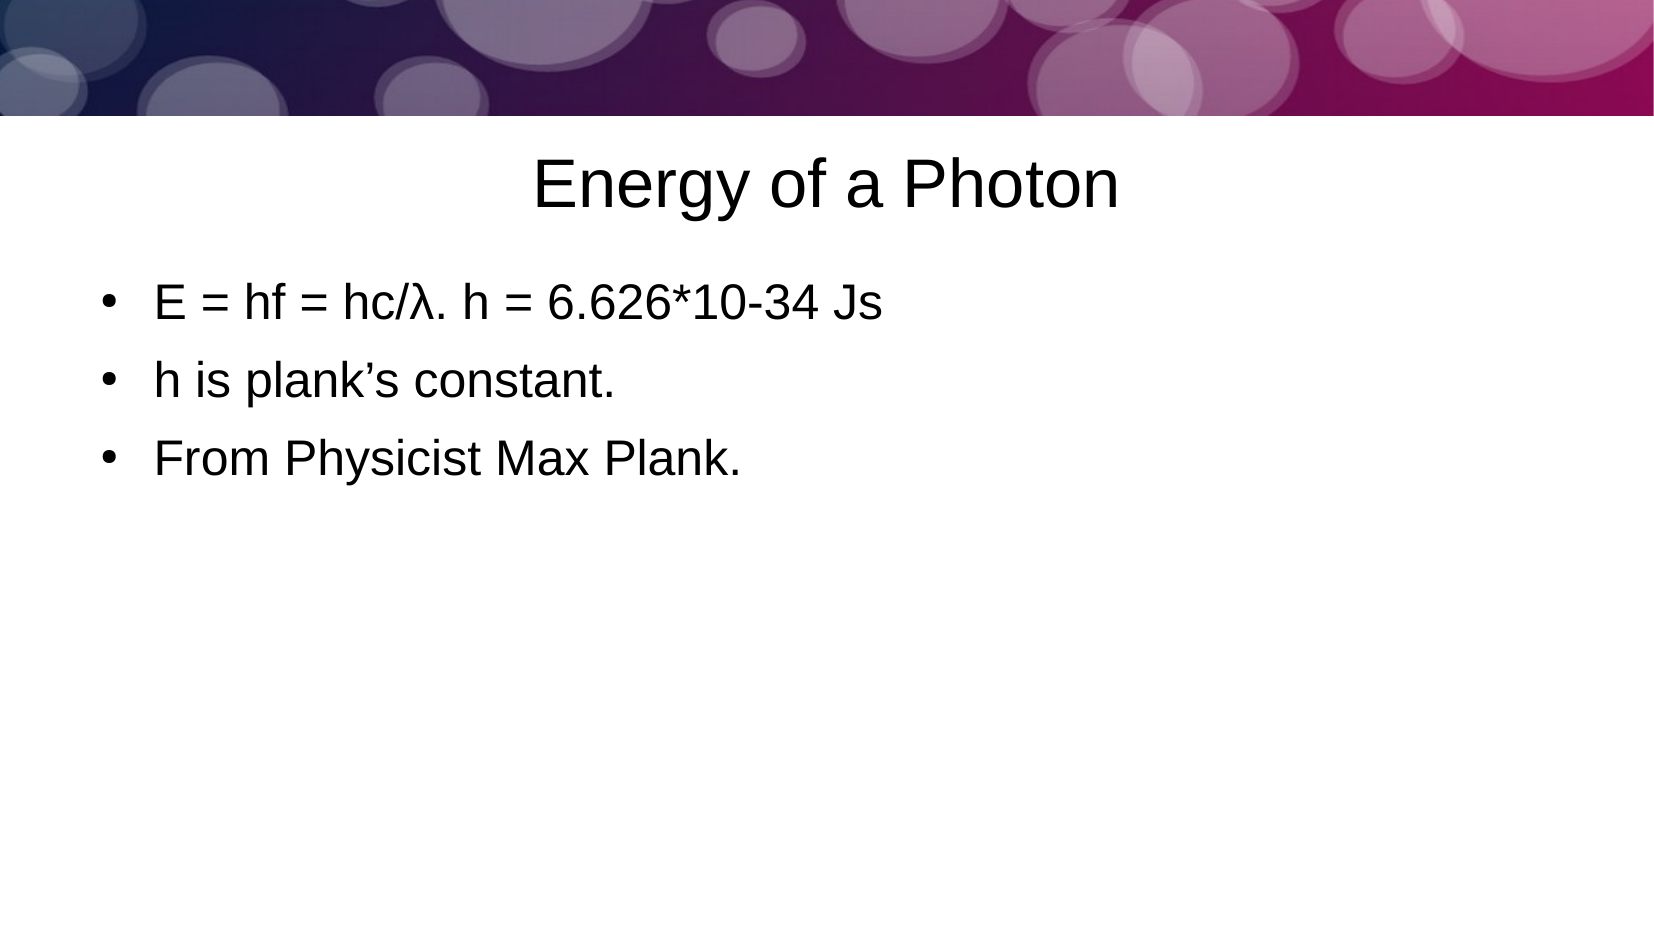

# Energy of a Photon
E = hf = hc/λ. h = 6.626*10-34 Js
h is plank’s constant.
From Physicist Max Plank.